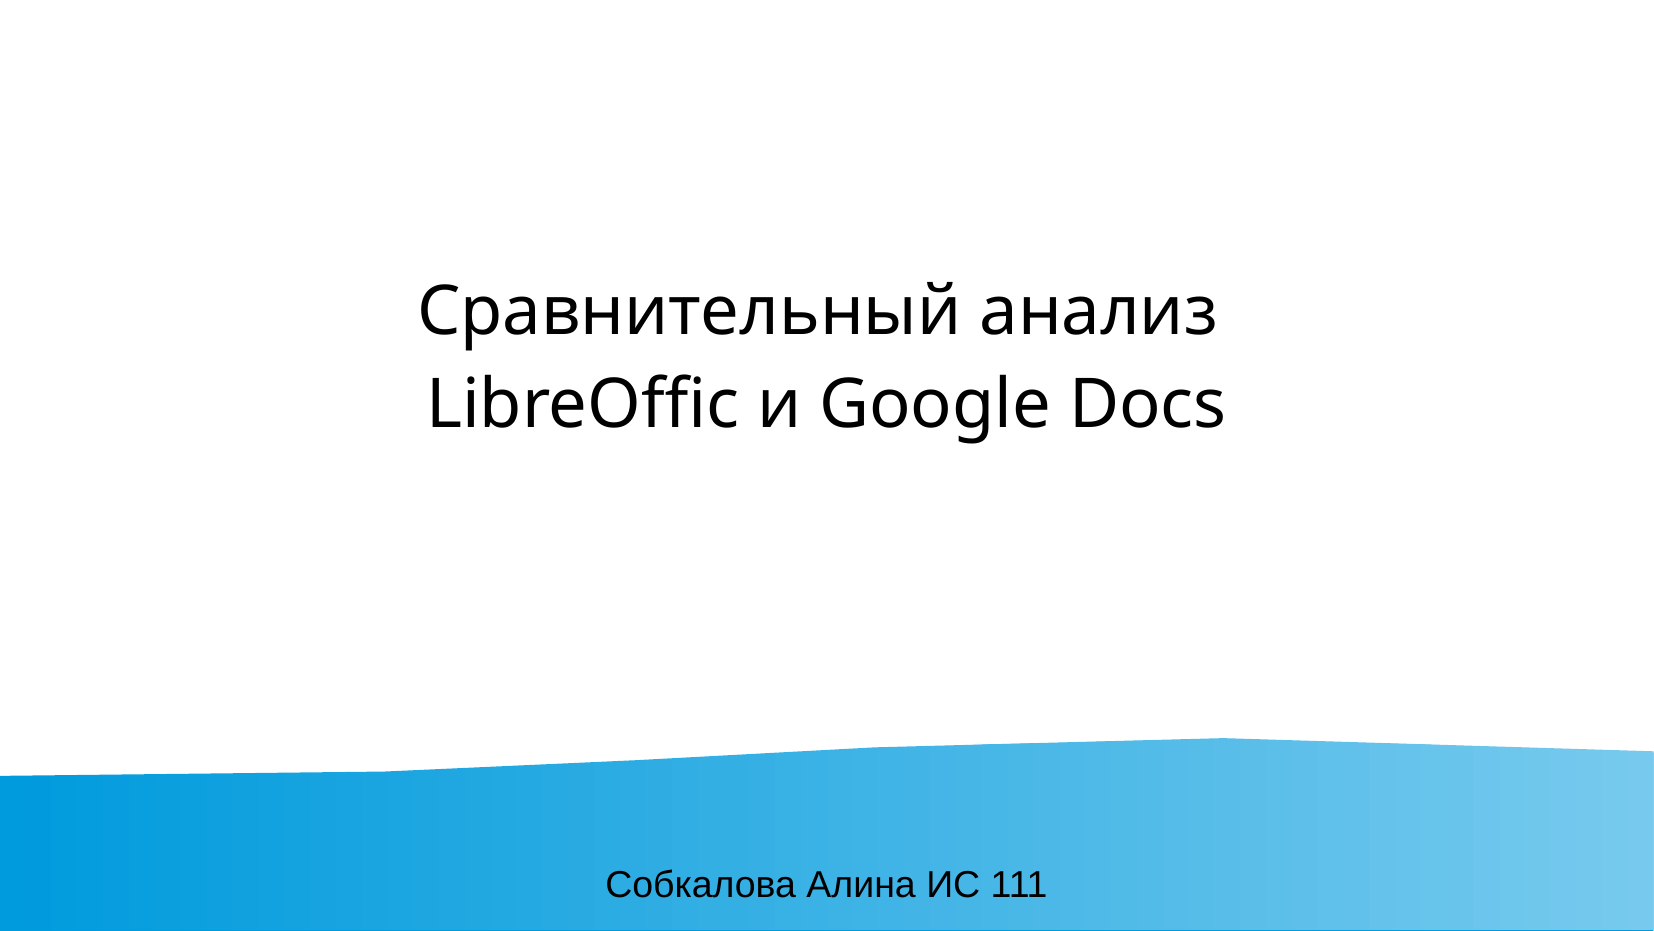

# Сравнительный анализ LibreOffic и Google Docs
Собкалова Алина ИС 111